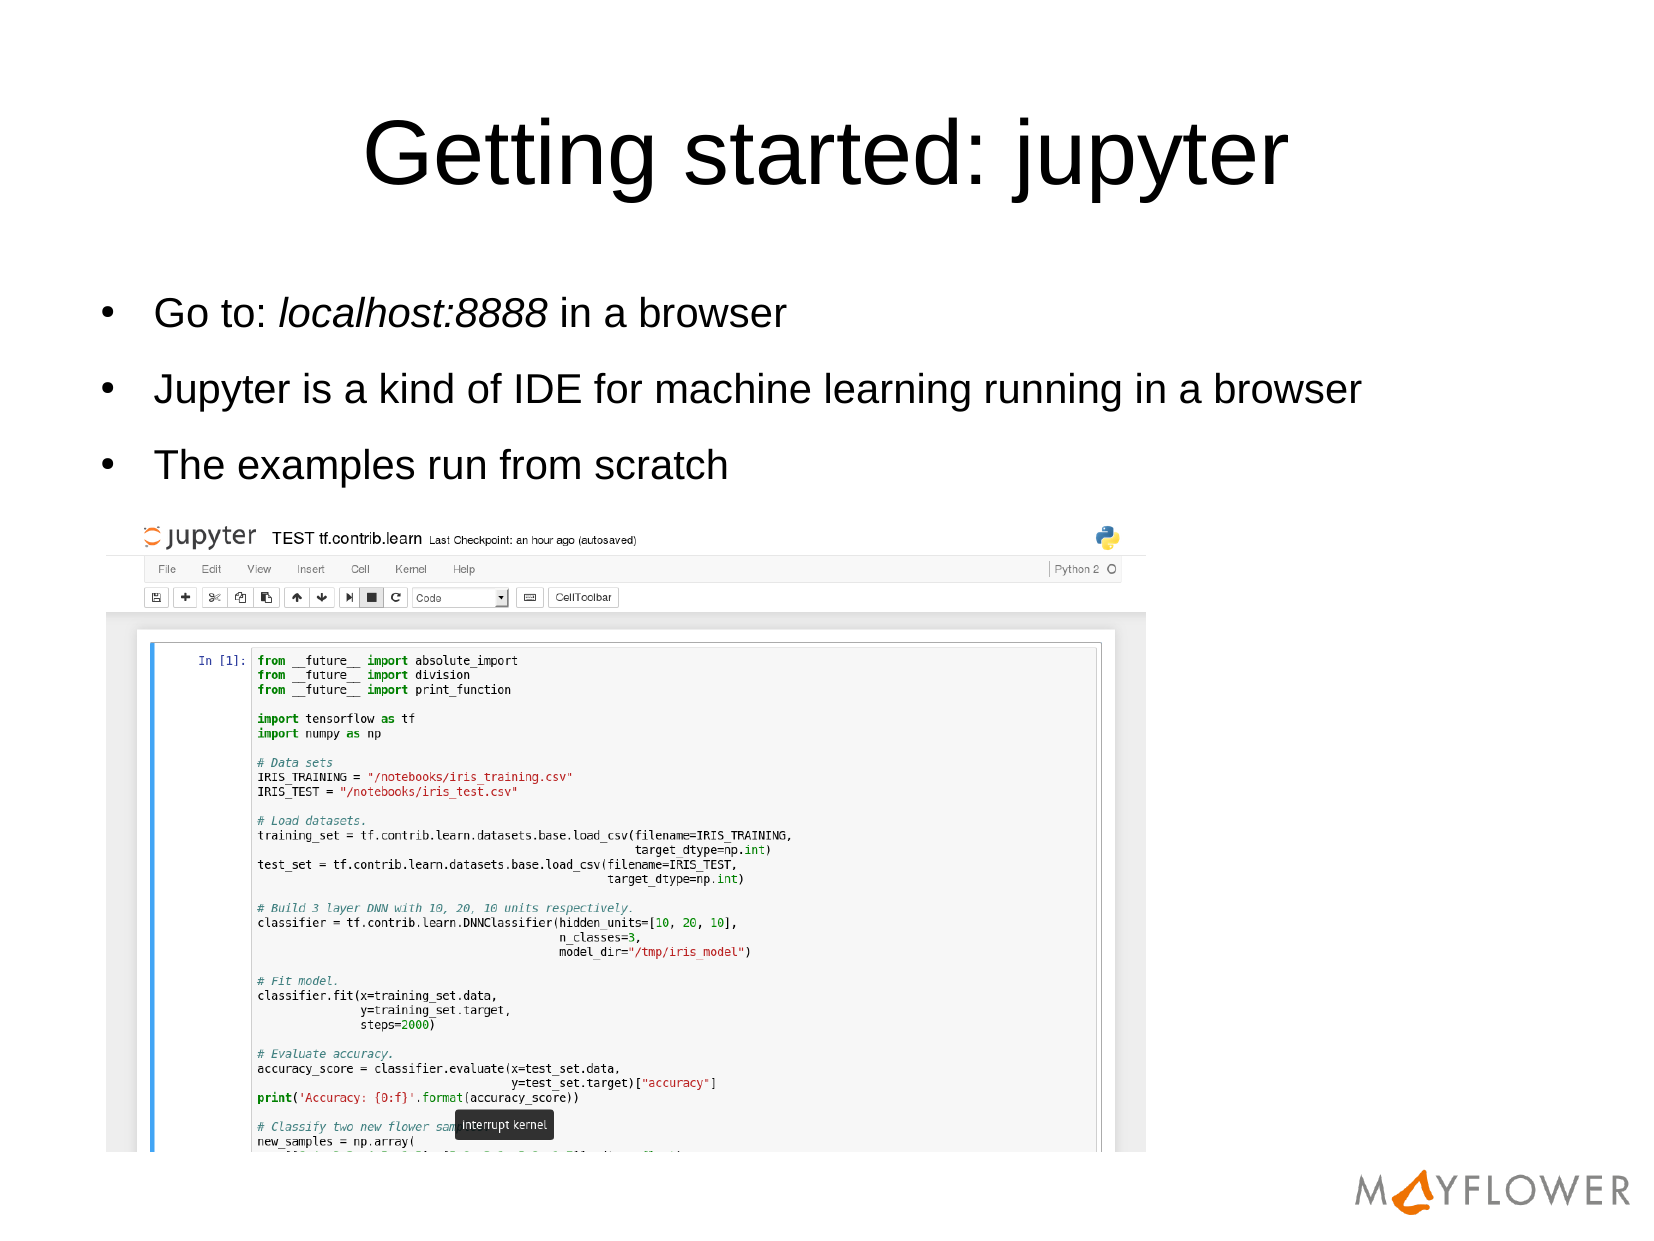

# Getting started: jupyter
Go to: localhost:8888 in a browser
Jupyter is a kind of IDE for machine learning running in a browser
The examples run from scratch